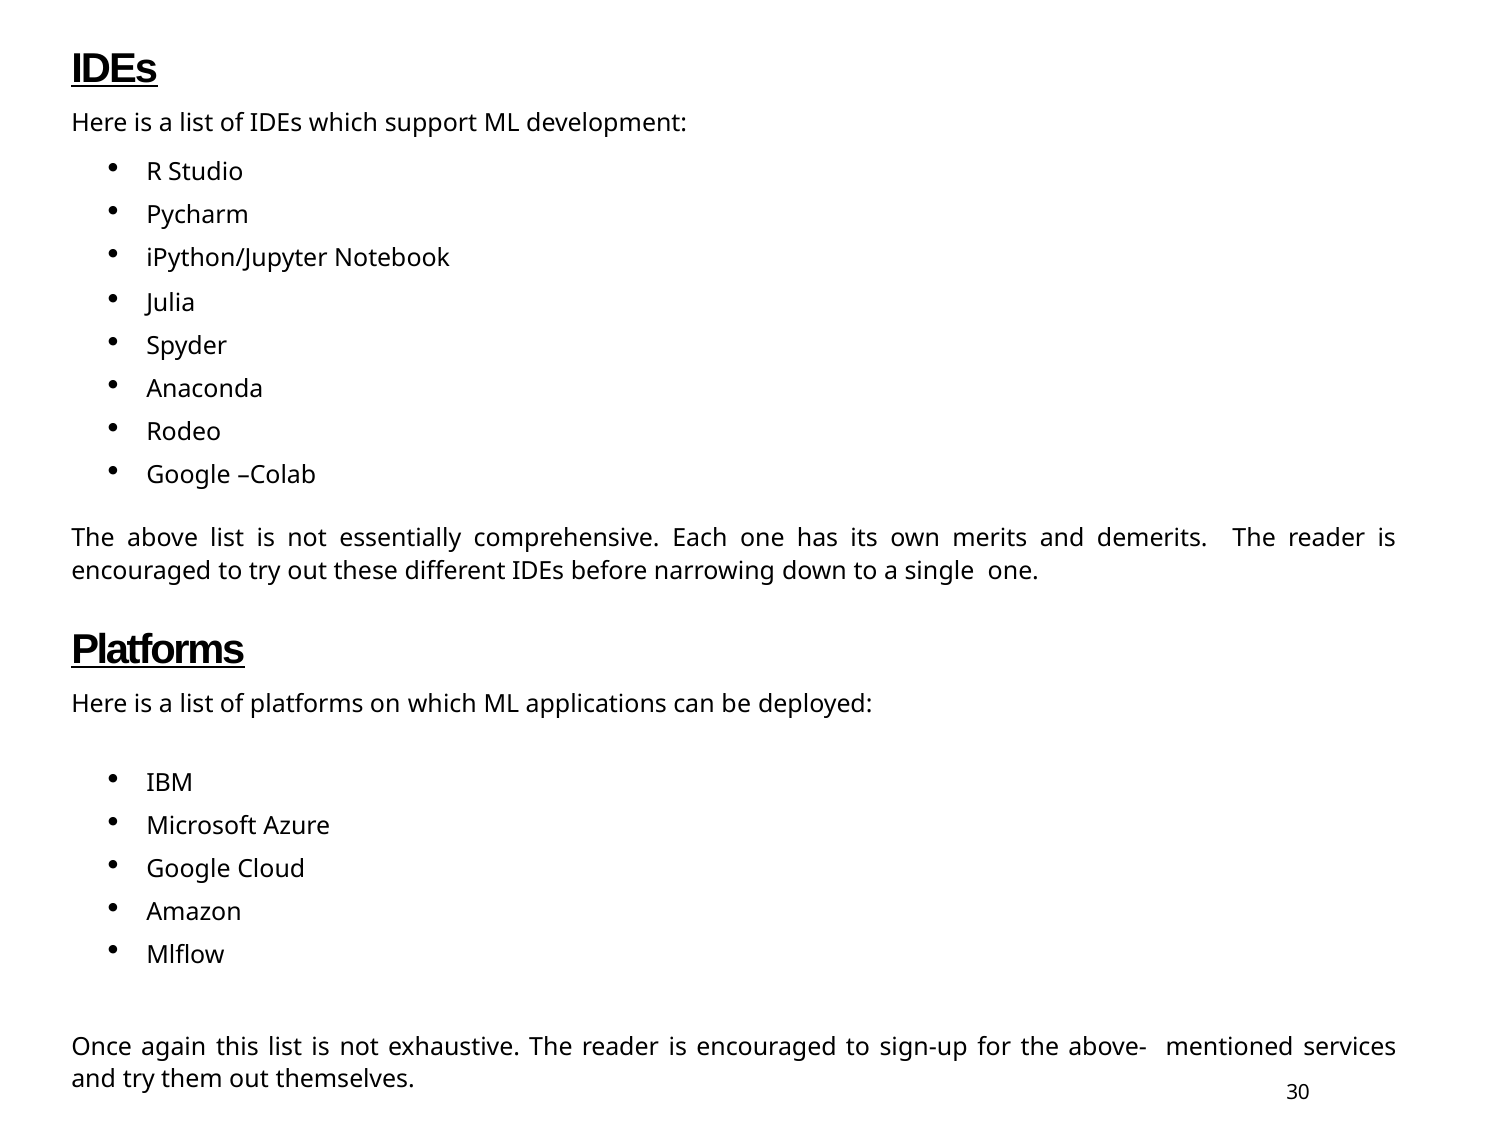

IDEs
Here is a list of IDEs which support ML development:
R Studio
Pycharm
iPython/Jupyter Notebook
Julia
Spyder
Anaconda
Rodeo
Google –Colab
The above list is not essentially comprehensive. Each one has its own merits and demerits. The reader is encouraged to try out these different IDEs before narrowing down to a single one.
Platforms
Here is a list of platforms on which ML applications can be deployed:
IBM
Microsoft Azure
Google Cloud
Amazon
Mlflow
Once again this list is not exhaustive. The reader is encouraged to sign-up for the above- mentioned services and try them out themselves.
30